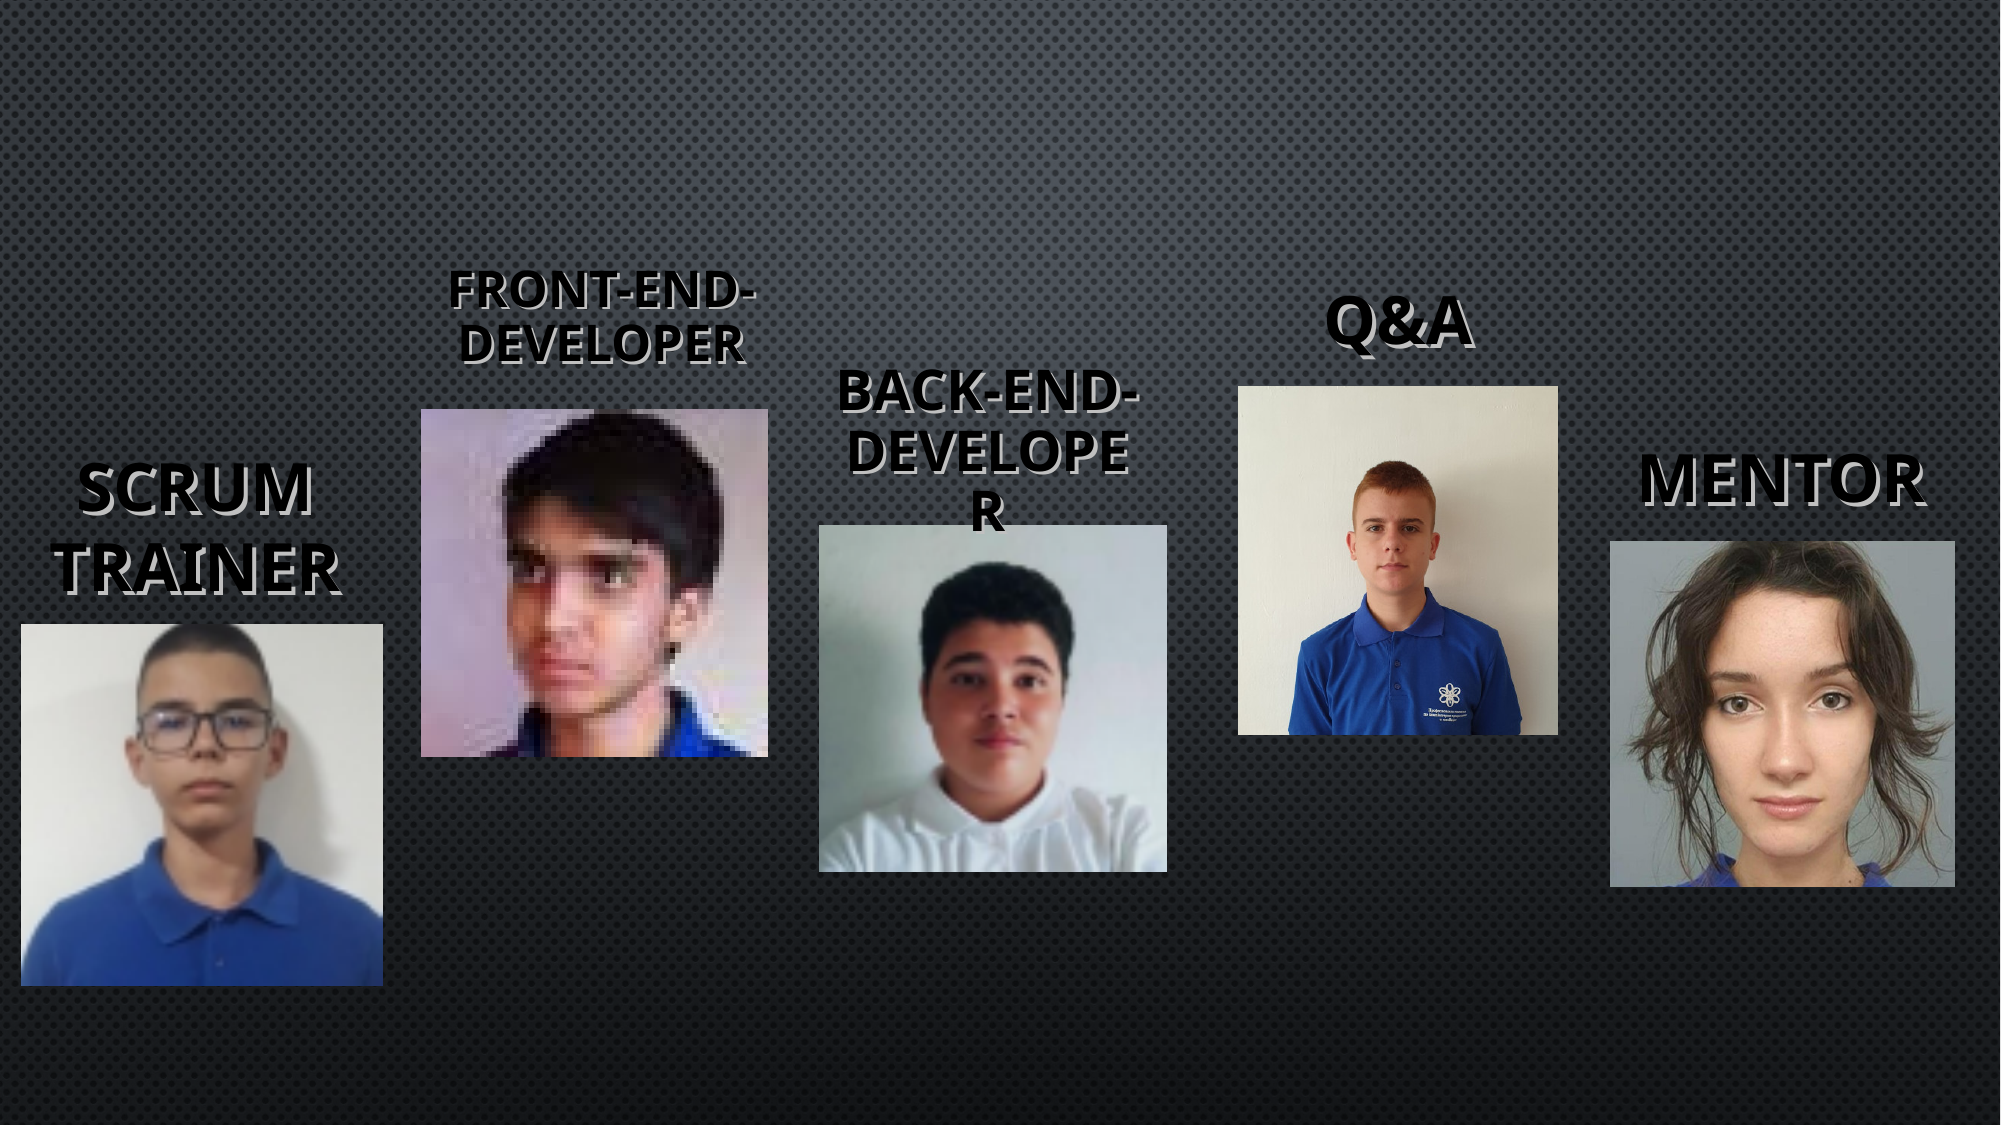

Front-end-developer
Q&A
Back-end-developer
Mentor
# Scrum trainer